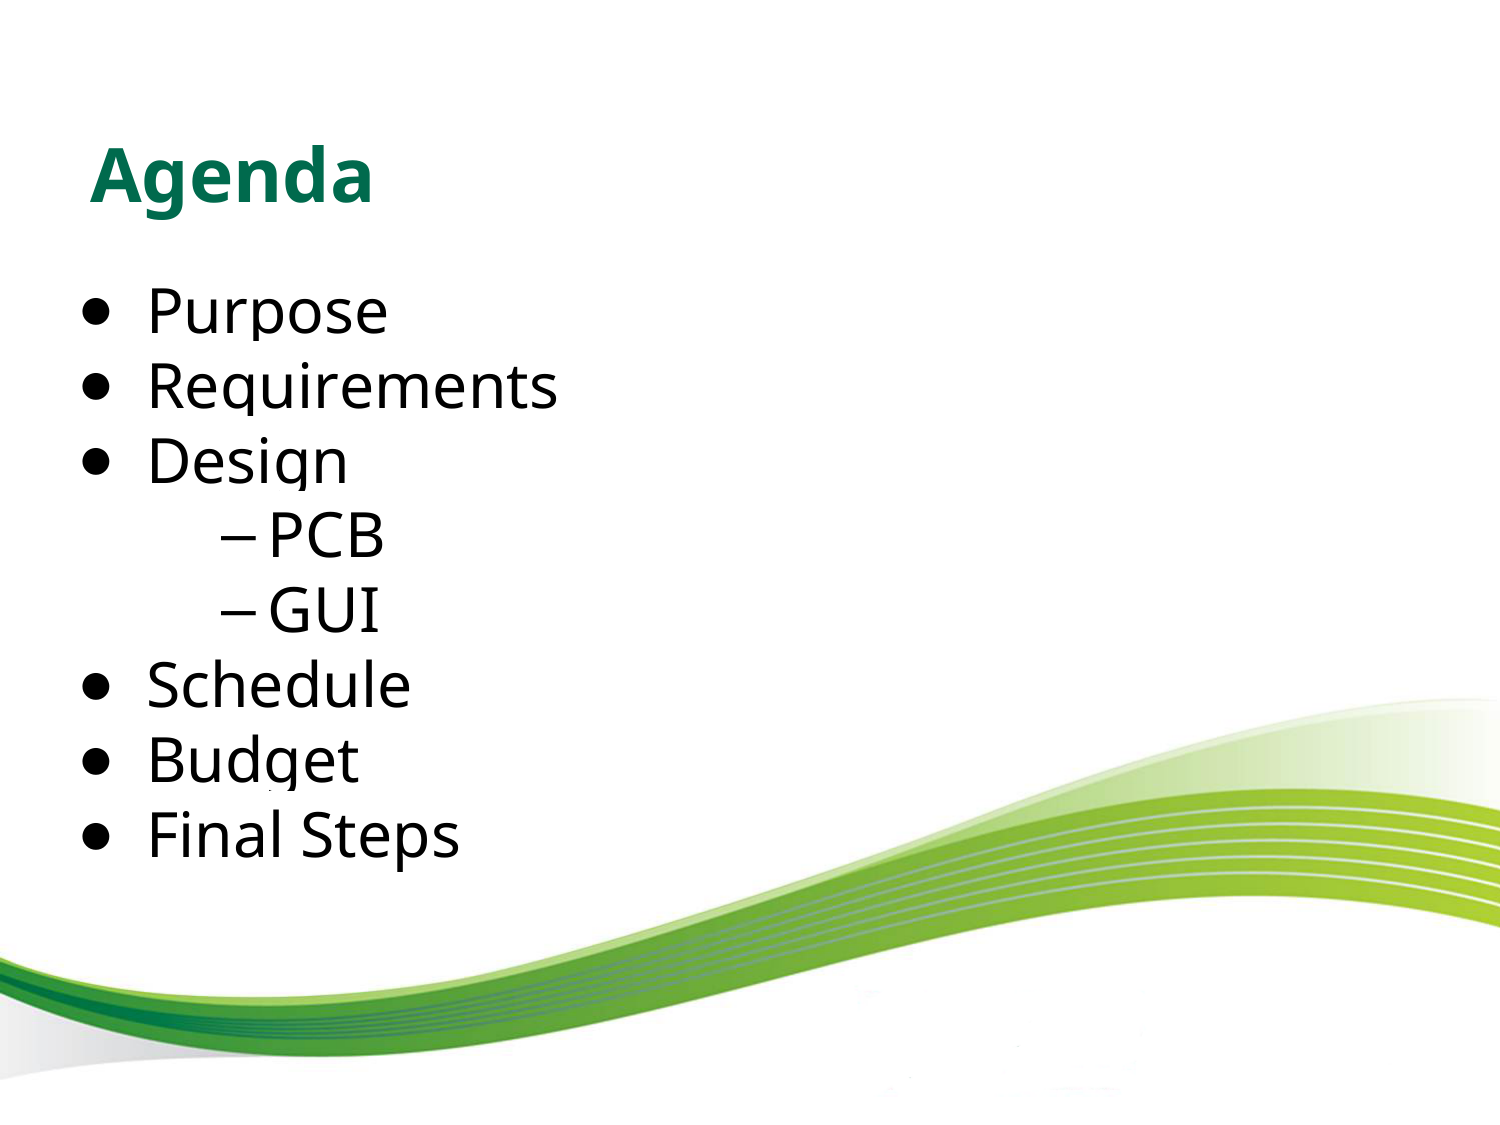

# Agenda
Purpose
Requirements
Design
PCB
GUI
Schedule
Budget
Final Steps